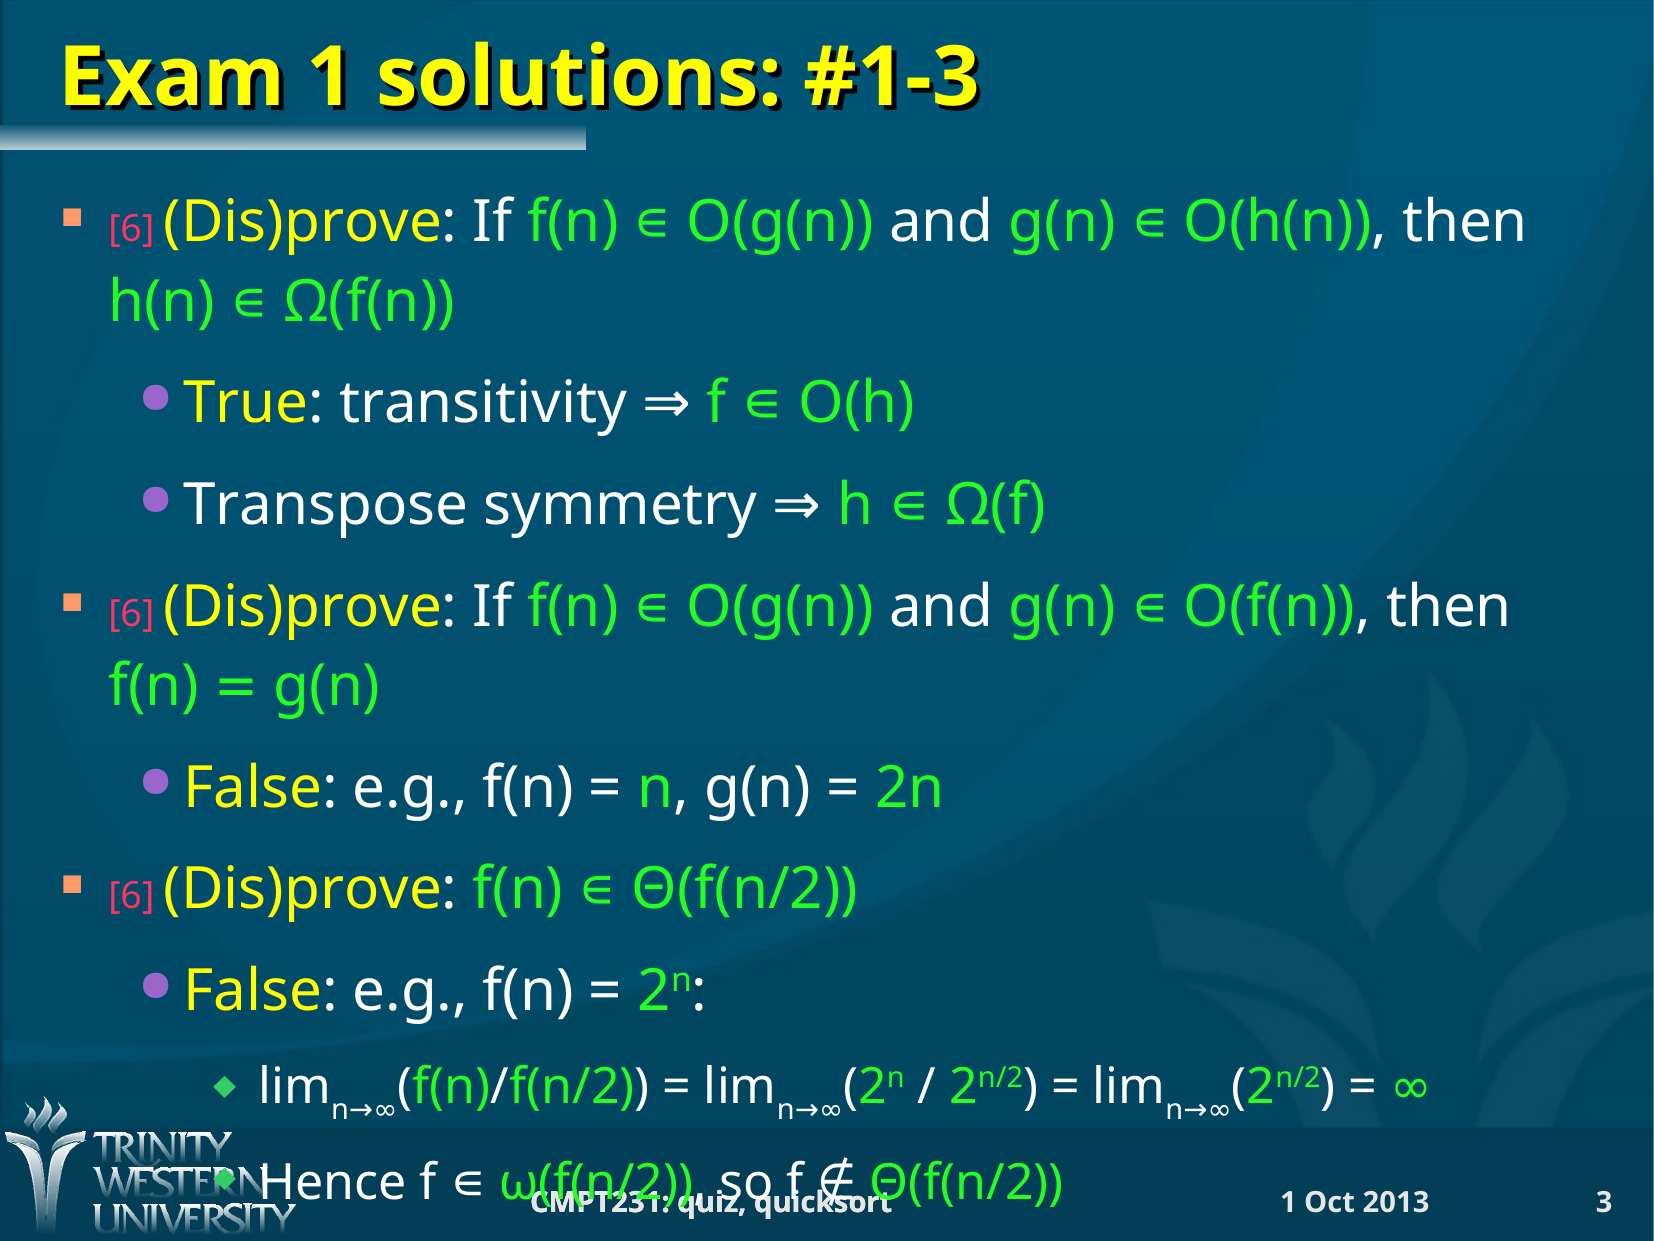

Exam 1 solutions: #1-3
# [6] (Dis)prove: If f(n) ∊ O(g(n)) and g(n) ∊ O(h(n)), then h(n) ∊ Ω(f(n))
True: transitivity ⇒ f ∊ O(h)
Transpose symmetry ⇒ h ∊ Ω(f)
[6] (Dis)prove: If f(n) ∊ O(g(n)) and g(n) ∊ O(f(n)), then f(n) = g(n)
False: e.g., f(n) = n, g(n) = 2n
[6] (Dis)prove: f(n) ∊ Θ(f(n/2))
False: e.g., f(n) = 2n:
limn→∞(f(n)/f(n/2)) = limn→∞(2n / 2n/2) = limn→∞(2n/2) = ∞
Hence f ∊ ω(f(n/2)), so f ∉ Θ(f(n/2))
CMPT231: quiz, quicksort
1 Oct 2013
3